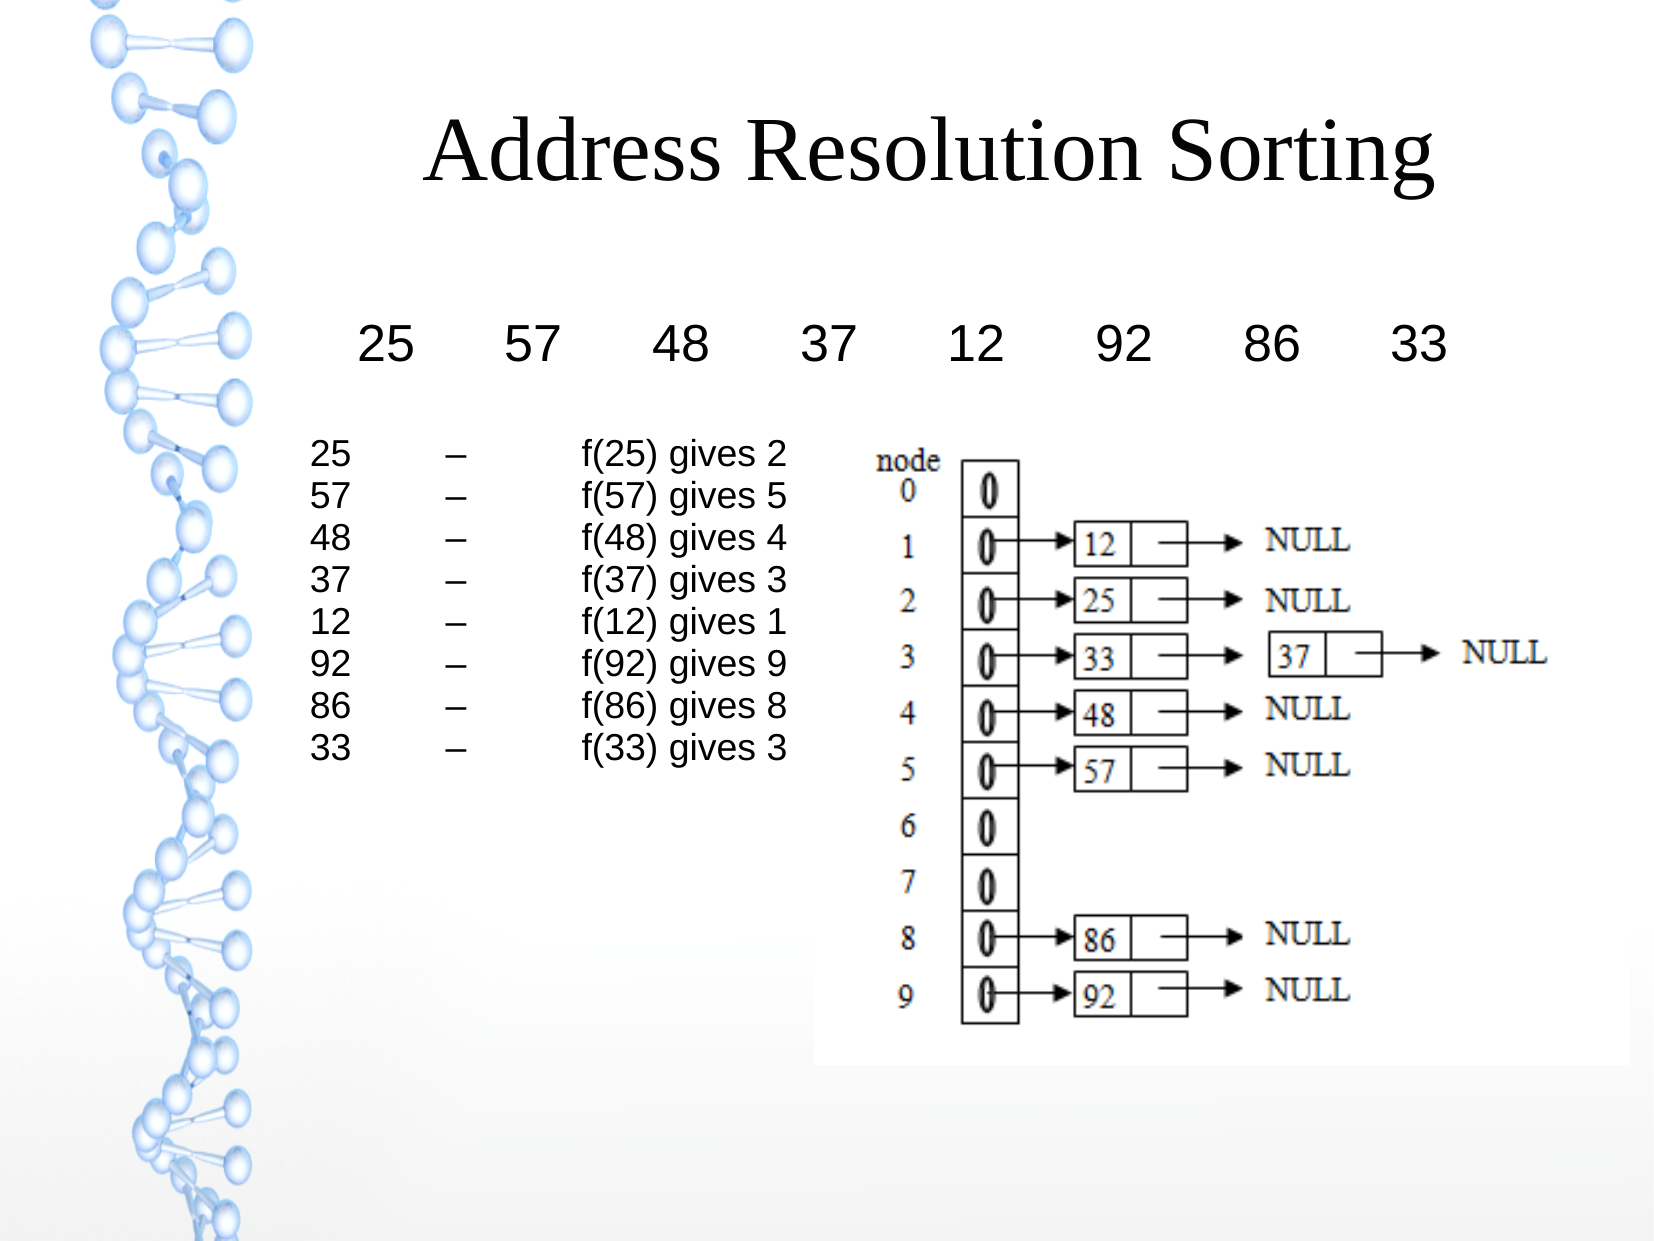

# Address Resolution Sorting
25		57		48		37		12		92		86		33
25 – f(25) gives 2
57 – f(57) gives 5
48 – f(48) gives 4
37 – f(37) gives 3
12 – f(12) gives 1
92 – f(92) gives 9
86 – f(86) gives 8
33 – f(33) gives 3